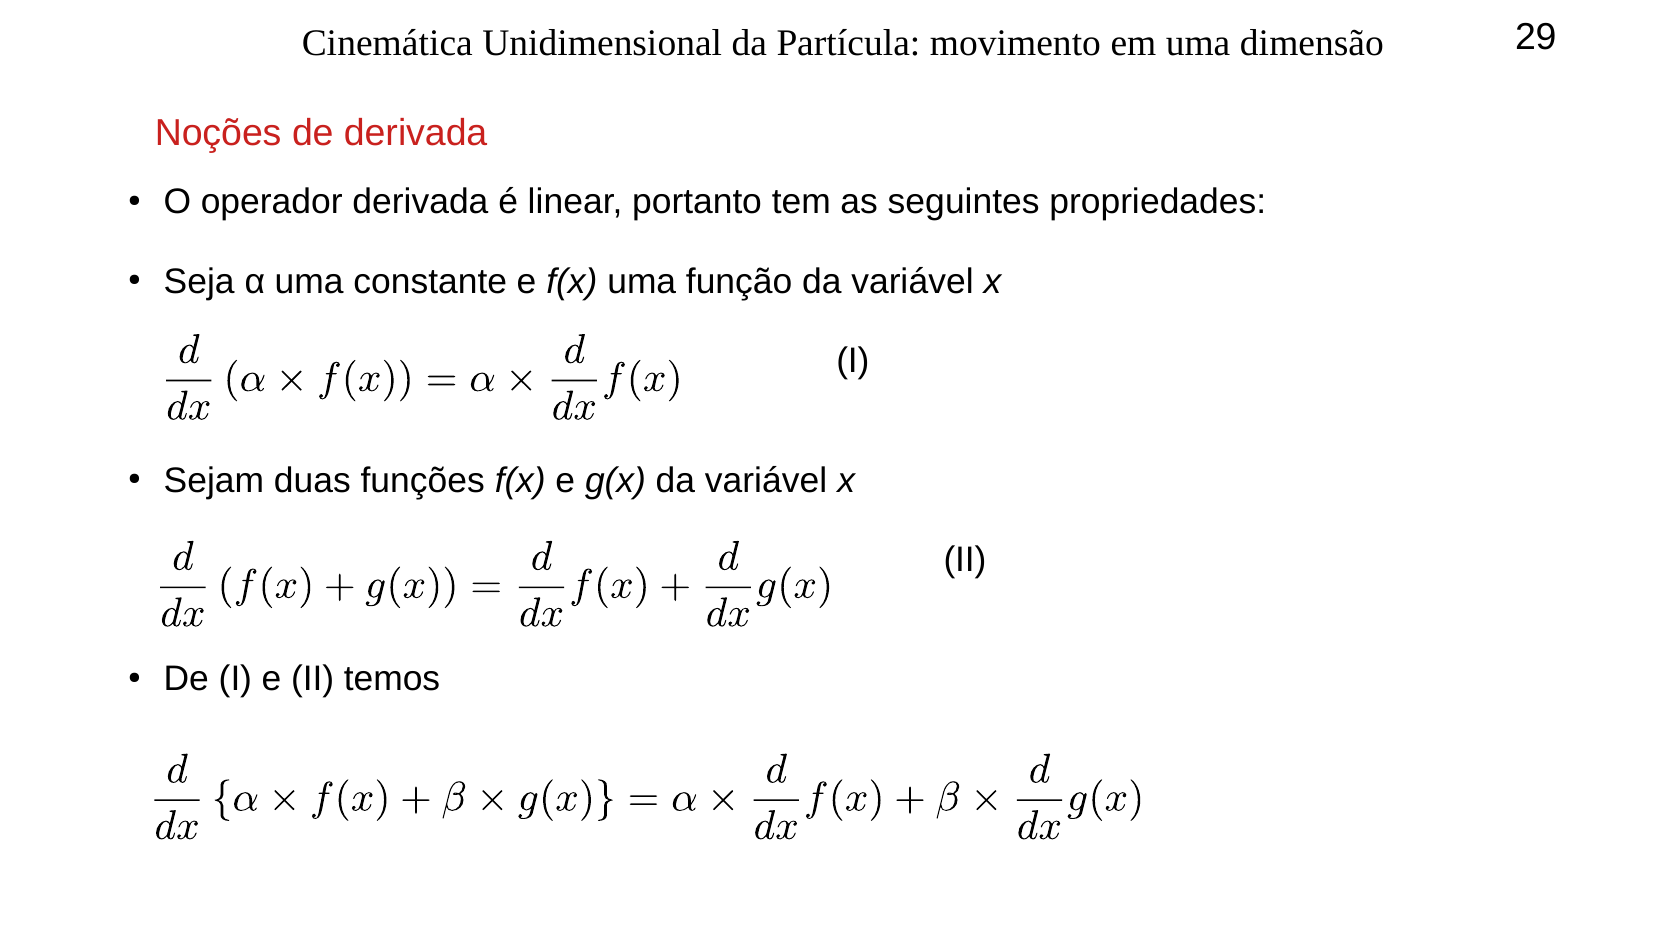

Cinemática Unidimensional da Partícula: movimento em uma dimensão
Noções de derivada
O operador derivada é linear, portanto tem as seguintes propriedades:
Seja α uma constante e f(x) uma função da variável x
 (I)
Sejam duas funções f(x) e g(x) da variável x
 (II)
De (I) e (II) temos